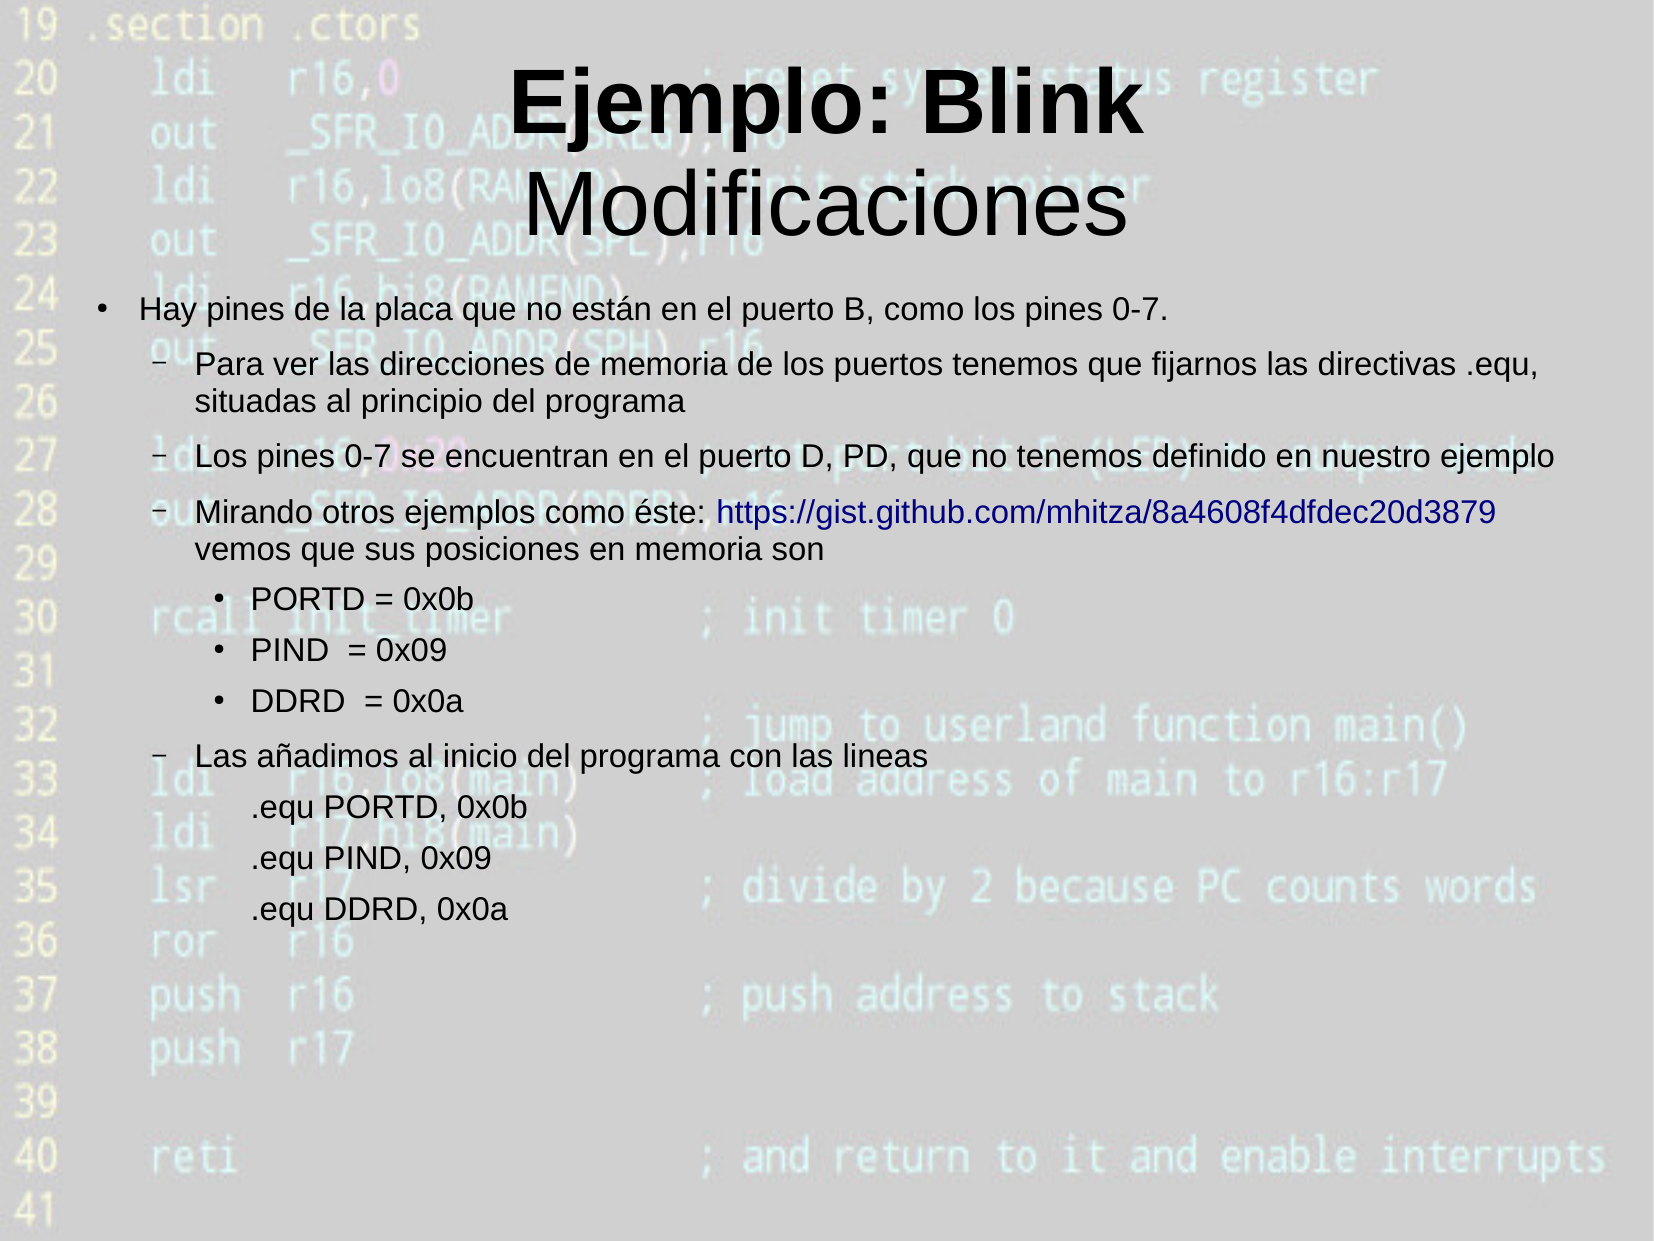

# Ejemplo: Blink Modificaciones
Hay pines de la placa que no están en el puerto B, como los pines 0-7.
Para ver las direcciones de memoria de los puertos tenemos que fijarnos las directivas .equ, situadas al principio del programa
Los pines 0-7 se encuentran en el puerto D, PD, que no tenemos definido en nuestro ejemplo
Mirando otros ejemplos como éste: https://gist.github.com/mhitza/8a4608f4dfdec20d3879 vemos que sus posiciones en memoria son
PORTD = 0x0b
PIND = 0x09
DDRD = 0x0a
Las añadimos al inicio del programa con las lineas
.equ PORTD, 0x0b
.equ PIND, 0x09
.equ DDRD, 0x0a